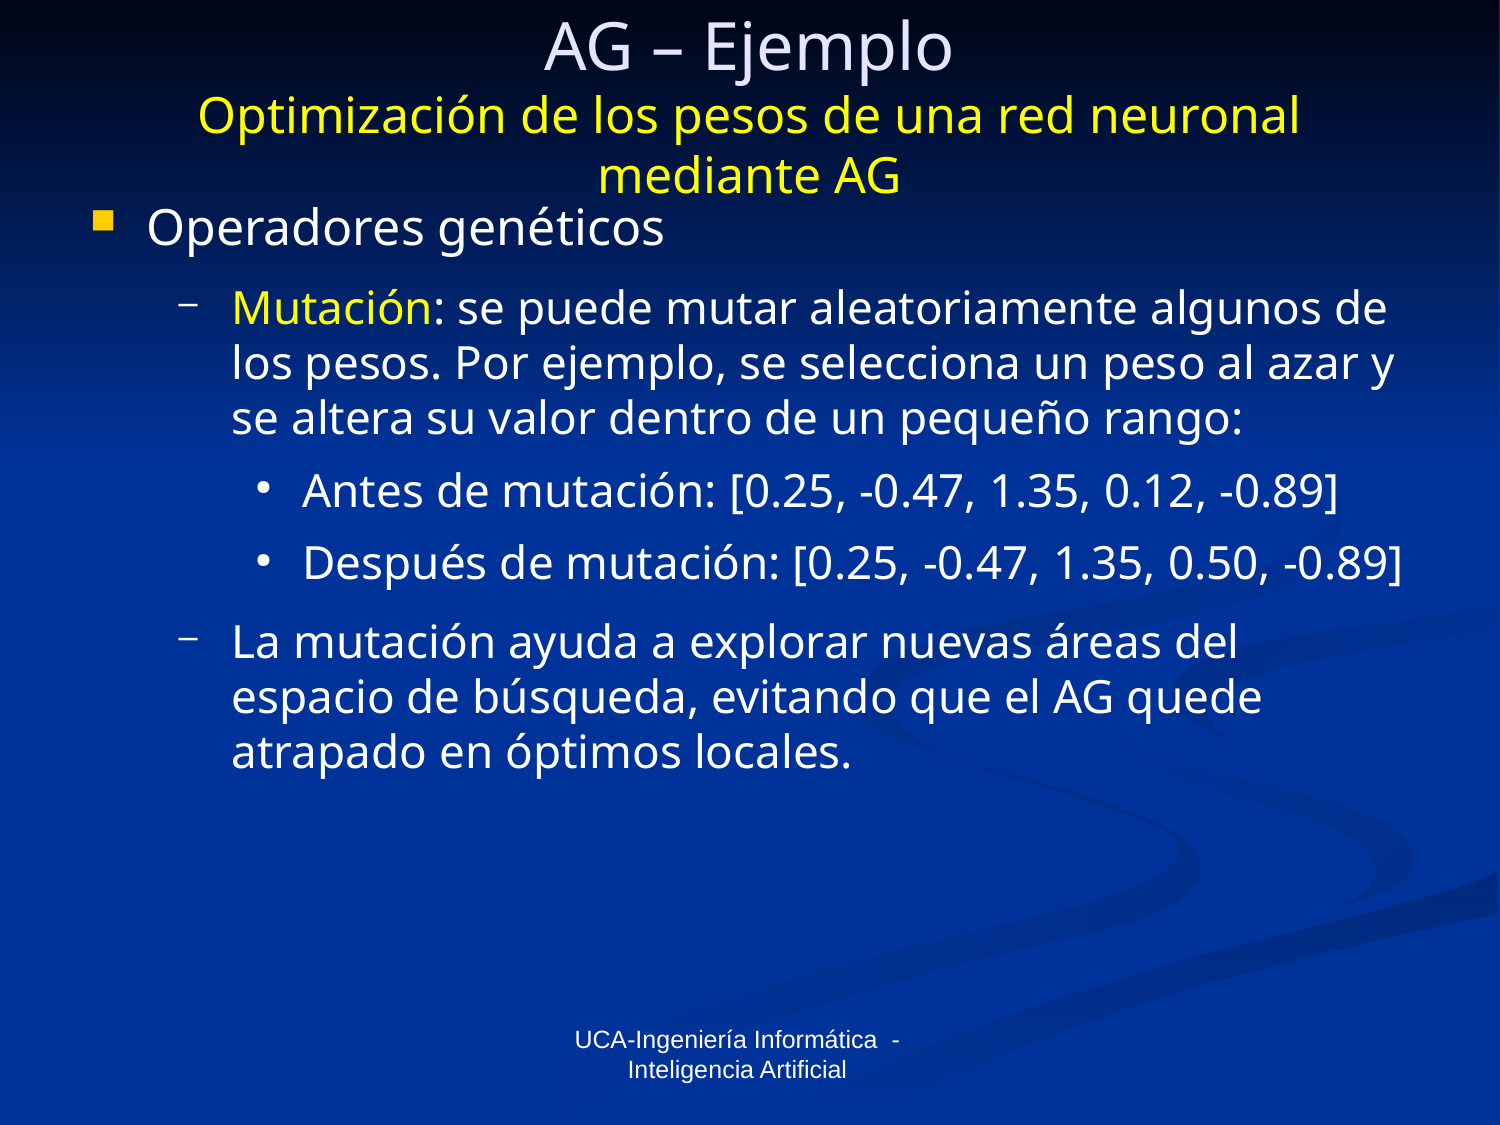

# AG – Ejemplo Optimización de los pesos de una red neuronal mediante AG
Operadores genéticos
Mutación: se puede mutar aleatoriamente algunos de los pesos. Por ejemplo, se selecciona un peso al azar y se altera su valor dentro de un pequeño rango:
Antes de mutación: [0.25, -0.47, 1.35, 0.12, -0.89]
Después de mutación: [0.25, -0.47, 1.35, 0.50, -0.89]
La mutación ayuda a explorar nuevas áreas del espacio de búsqueda, evitando que el AG quede atrapado en óptimos locales.
UCA-Ingeniería Informática - Inteligencia Artificial